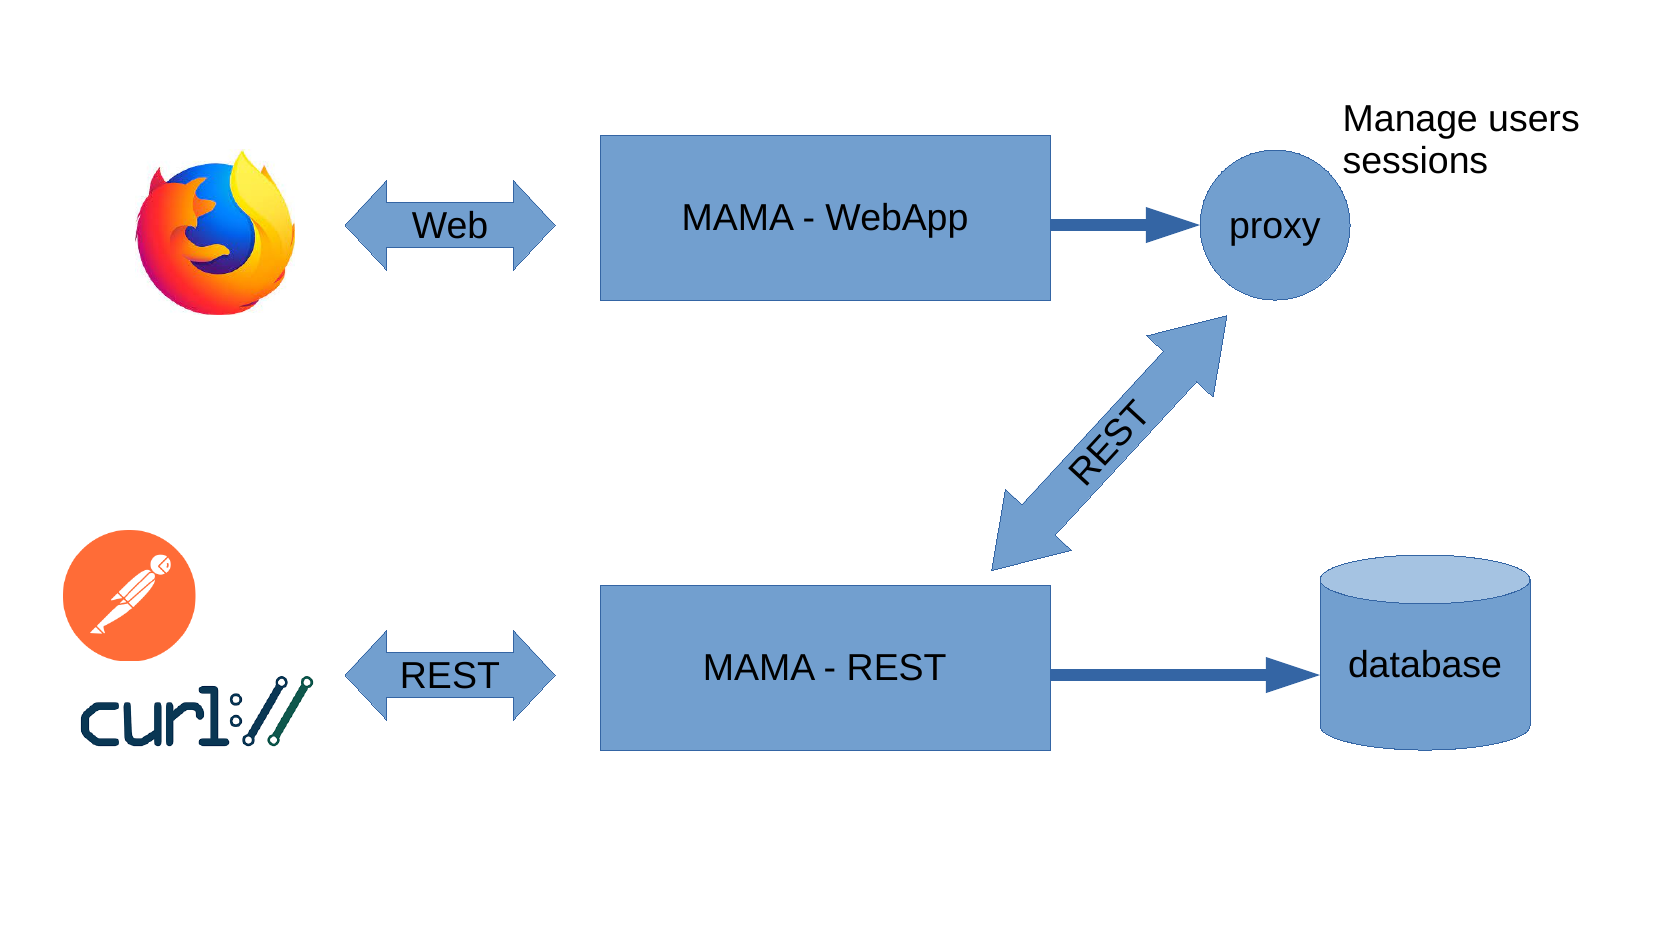

Manage users sessions
MAMA - WebApp
proxy
Web
REST
database
MAMA - REST
REST